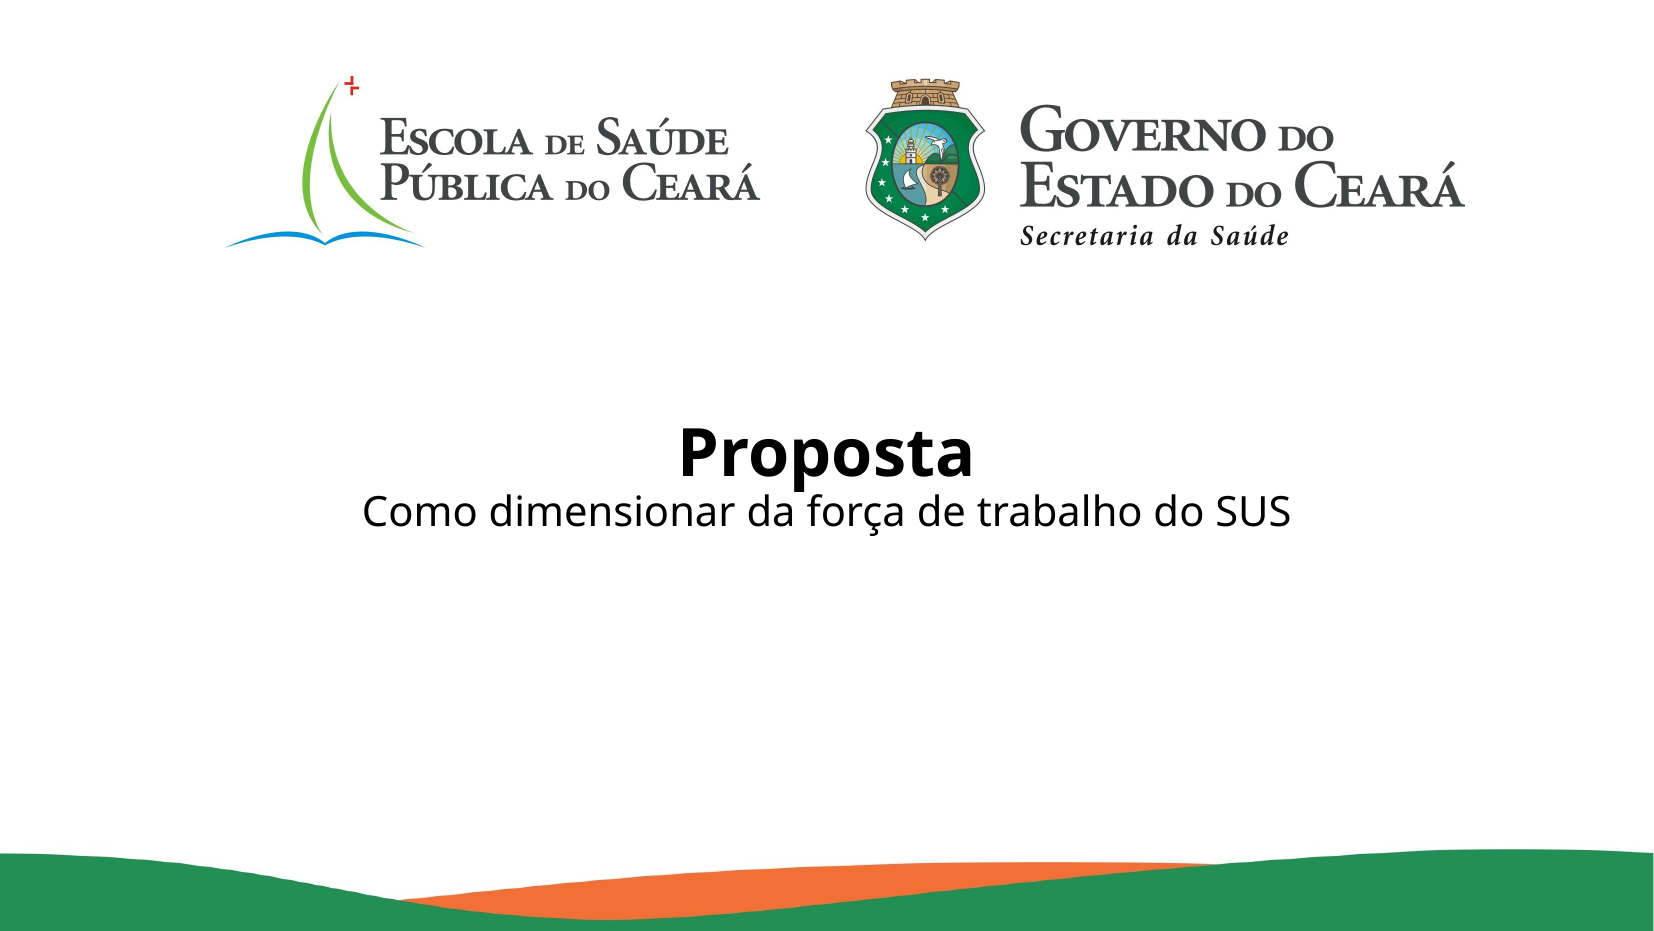

# Proposta Como dimensionar da força de trabalho do SUS